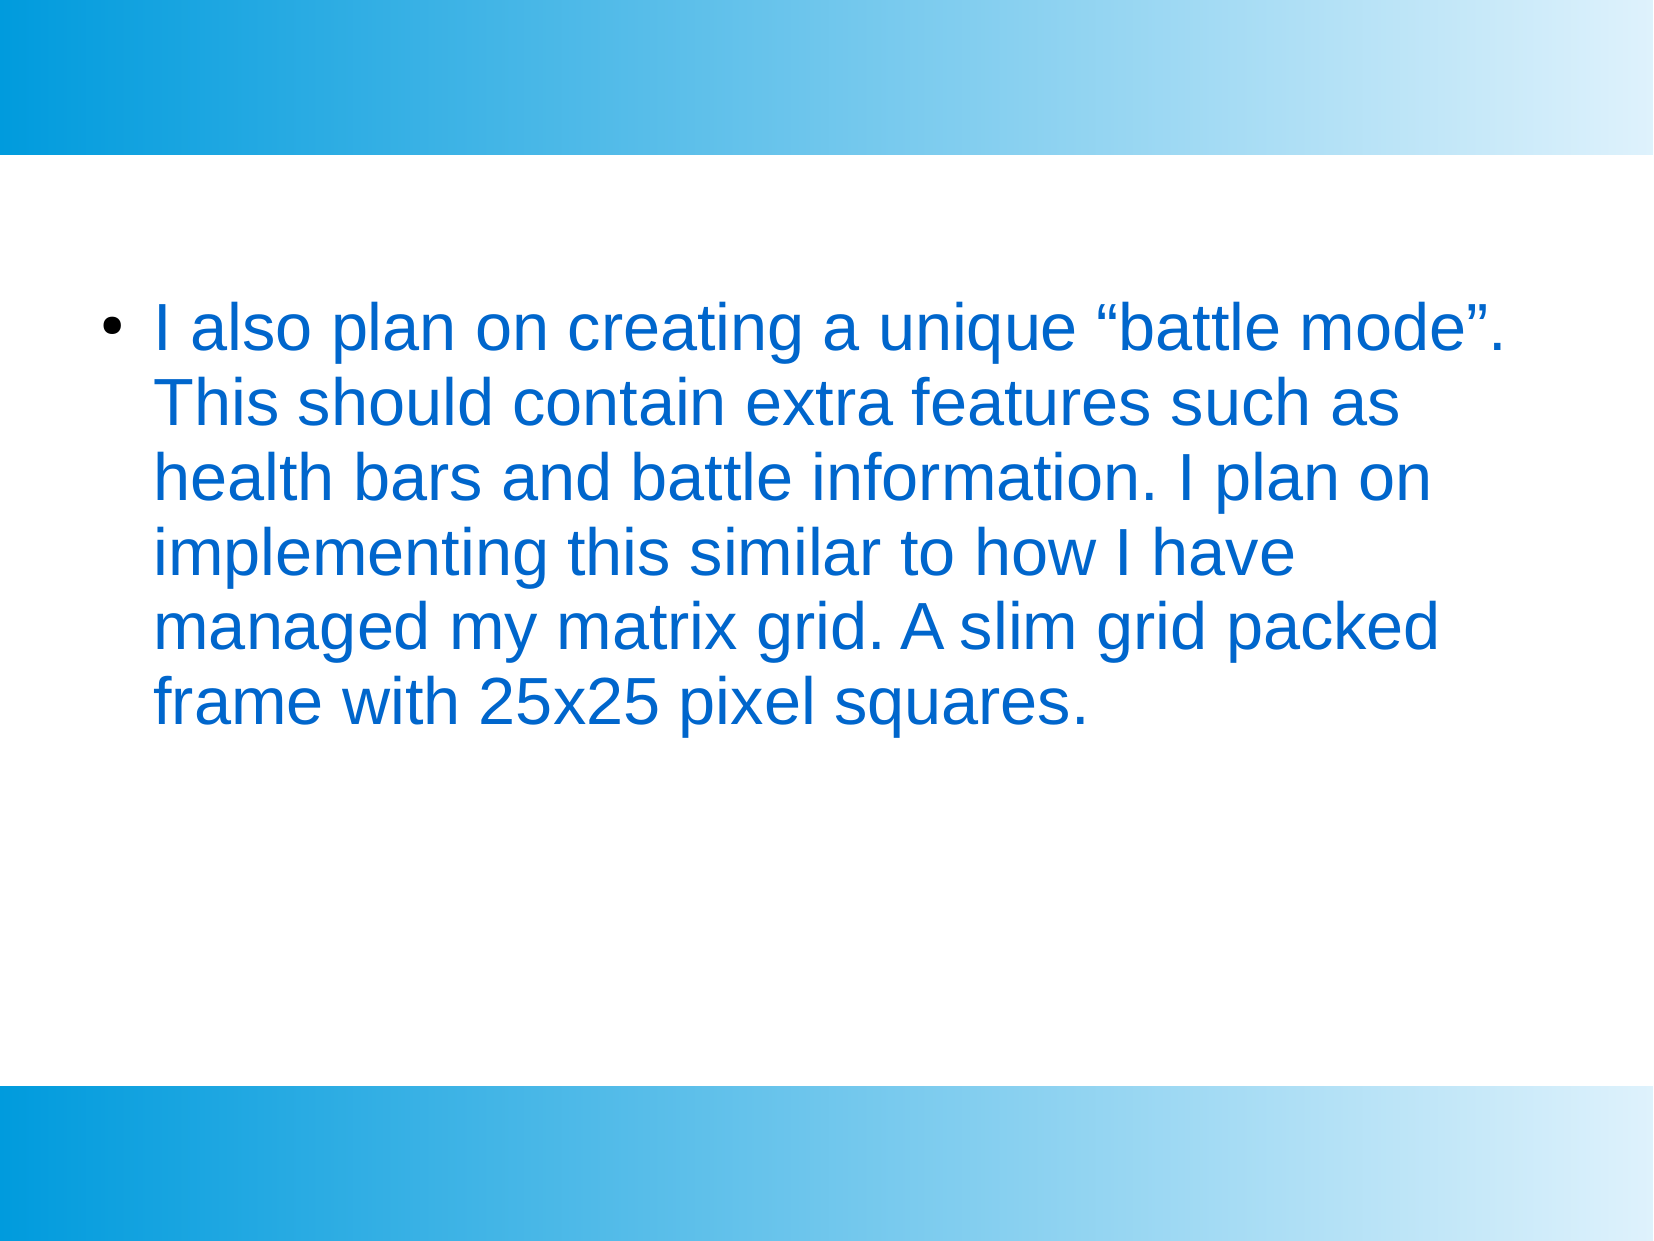

#
I also plan on creating a unique “battle mode”. This should contain extra features such as health bars and battle information. I plan on implementing this similar to how I have managed my matrix grid. A slim grid packed frame with 25x25 pixel squares.